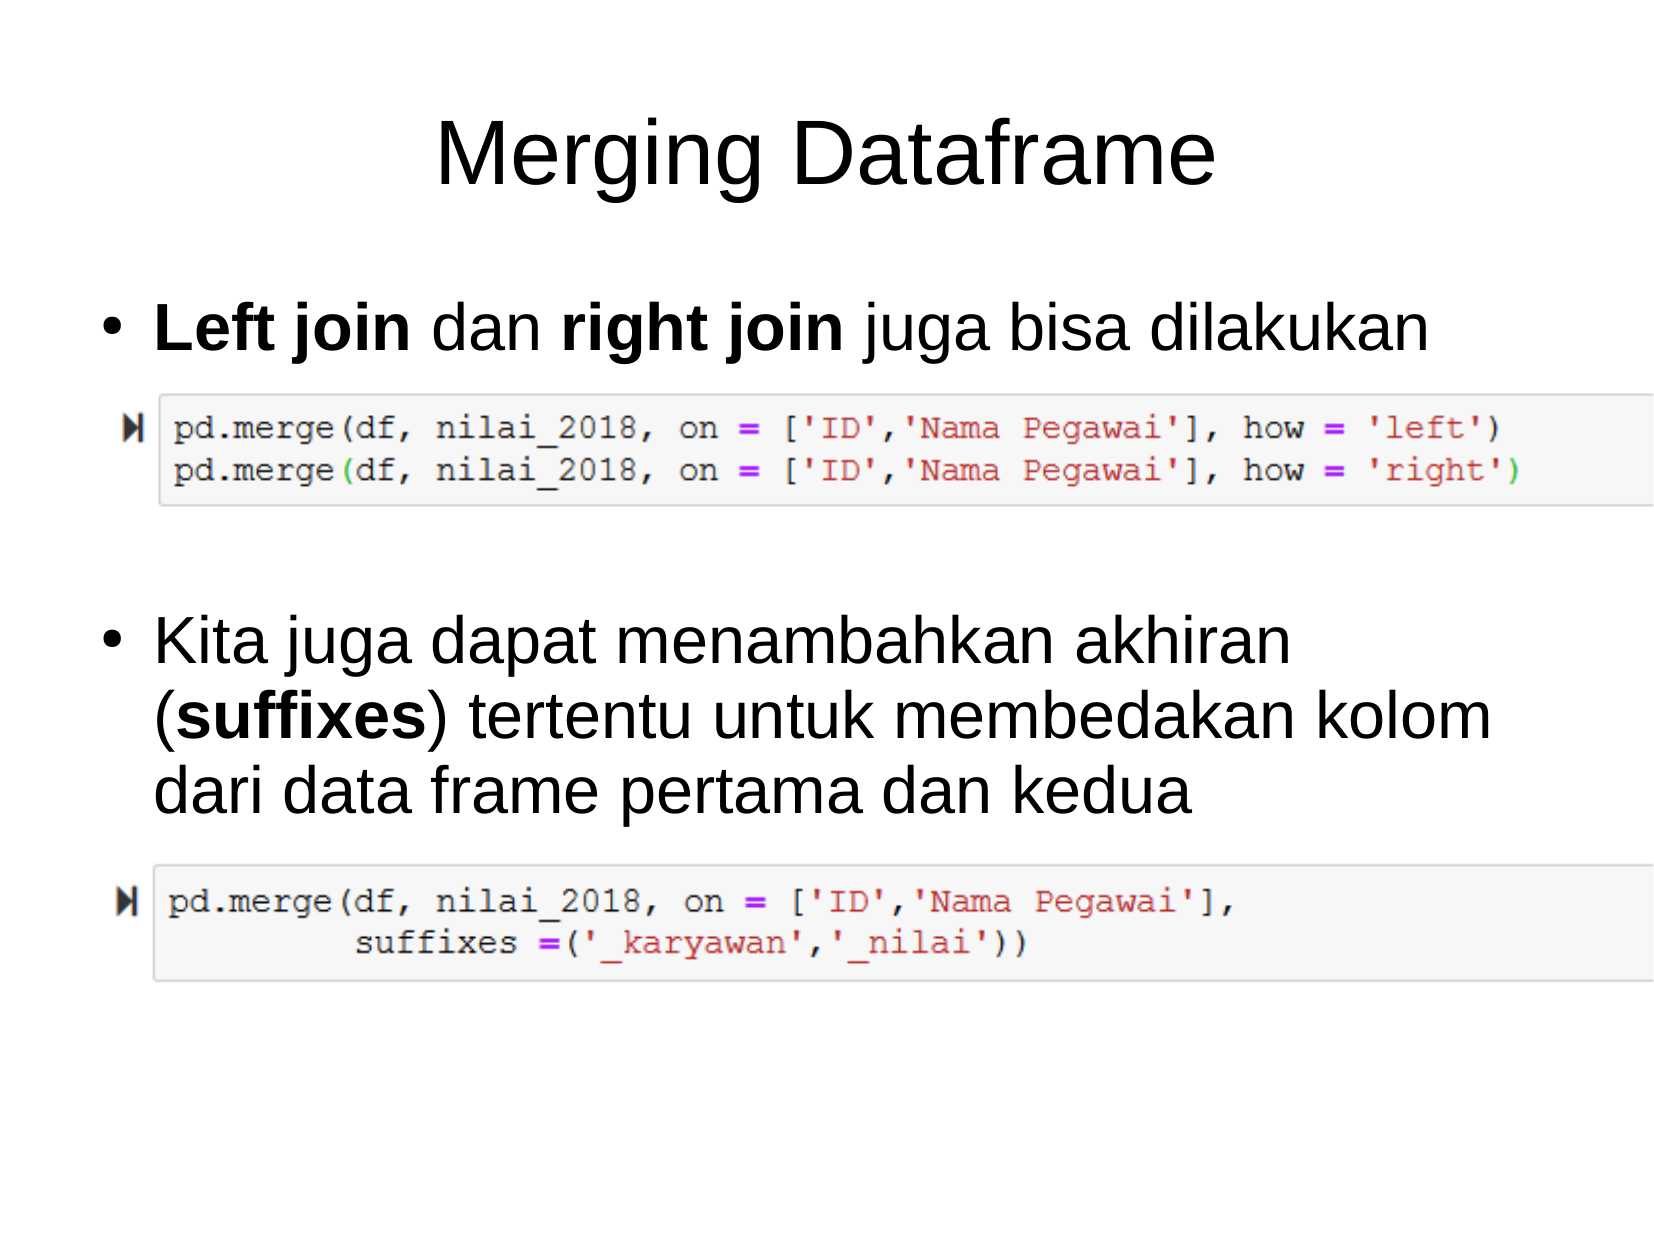

# Merging Dataframe
Left join dan right join juga bisa dilakukan
Kita juga dapat menambahkan akhiran (suffixes) tertentu untuk membedakan kolom dari data frame pertama dan kedua